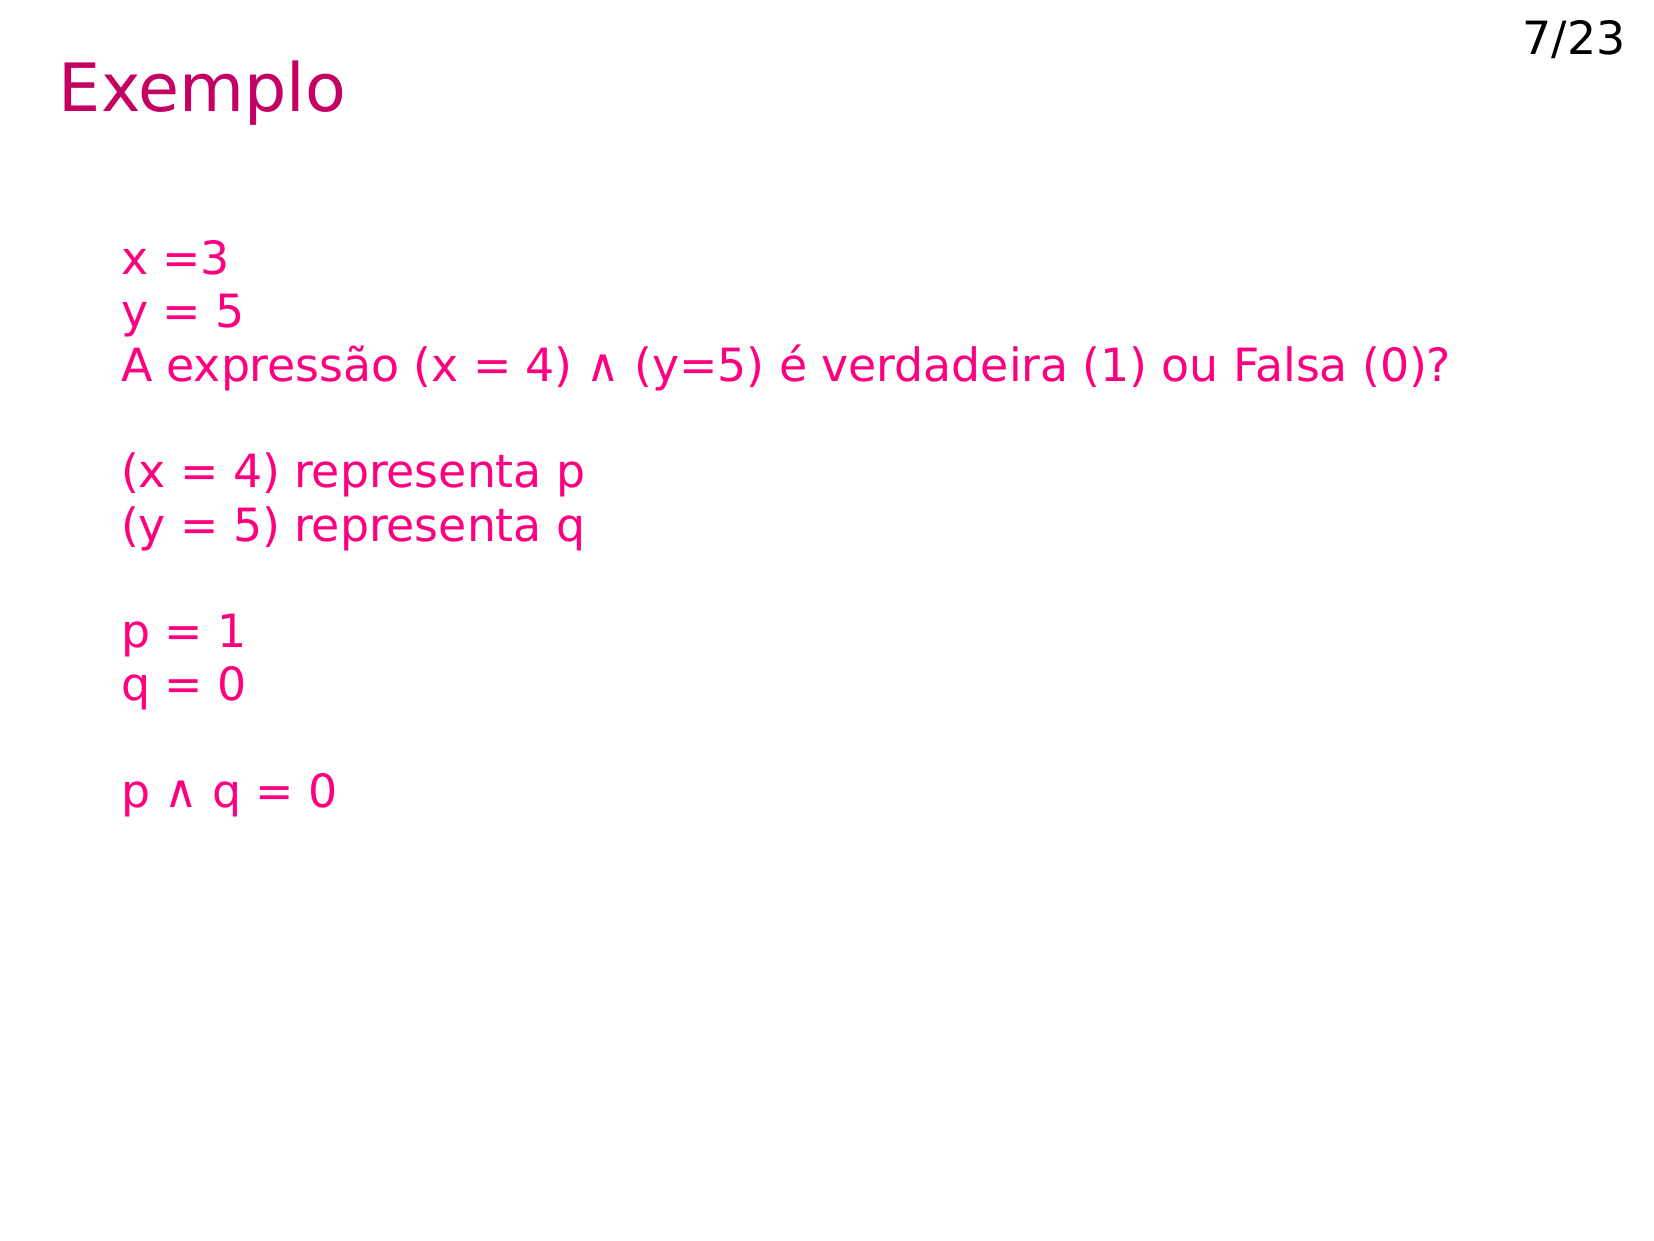

7
# Exemplo
x =3
y = 5
A expressão (x = 4) ∧ (y=5) é verdadeira (1) ou Falsa (0)?
(x = 4) representa p
(y = 5) representa q
p = 1
q = 0
p ∧ q = 0